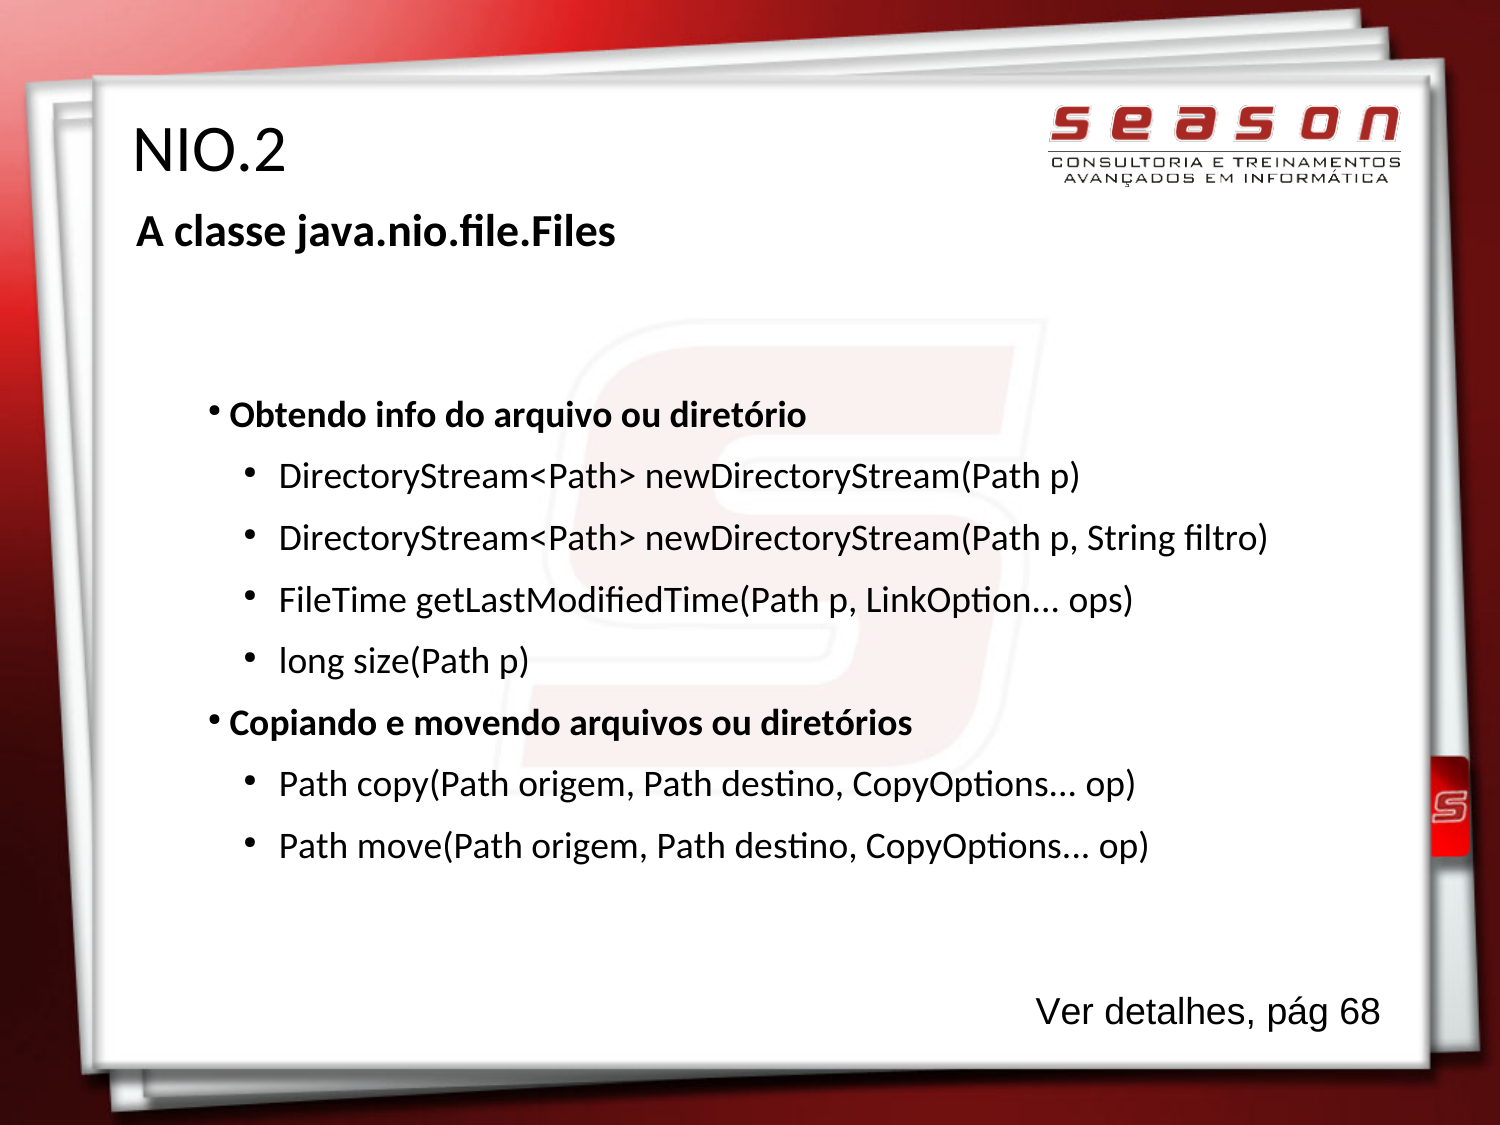

# NIO.2
A classe java.nio.file.Files
 Obtendo info do arquivo ou diretório
DirectoryStream<Path> newDirectoryStream(Path p)
DirectoryStream<Path> newDirectoryStream(Path p, String filtro)
FileTime getLastModifiedTime(Path p, LinkOption... ops)
long size(Path p)
 Copiando e movendo arquivos ou diretórios
Path copy(Path origem, Path destino, CopyOptions... op)
Path move(Path origem, Path destino, CopyOptions... op)
Ver detalhes, pág 68